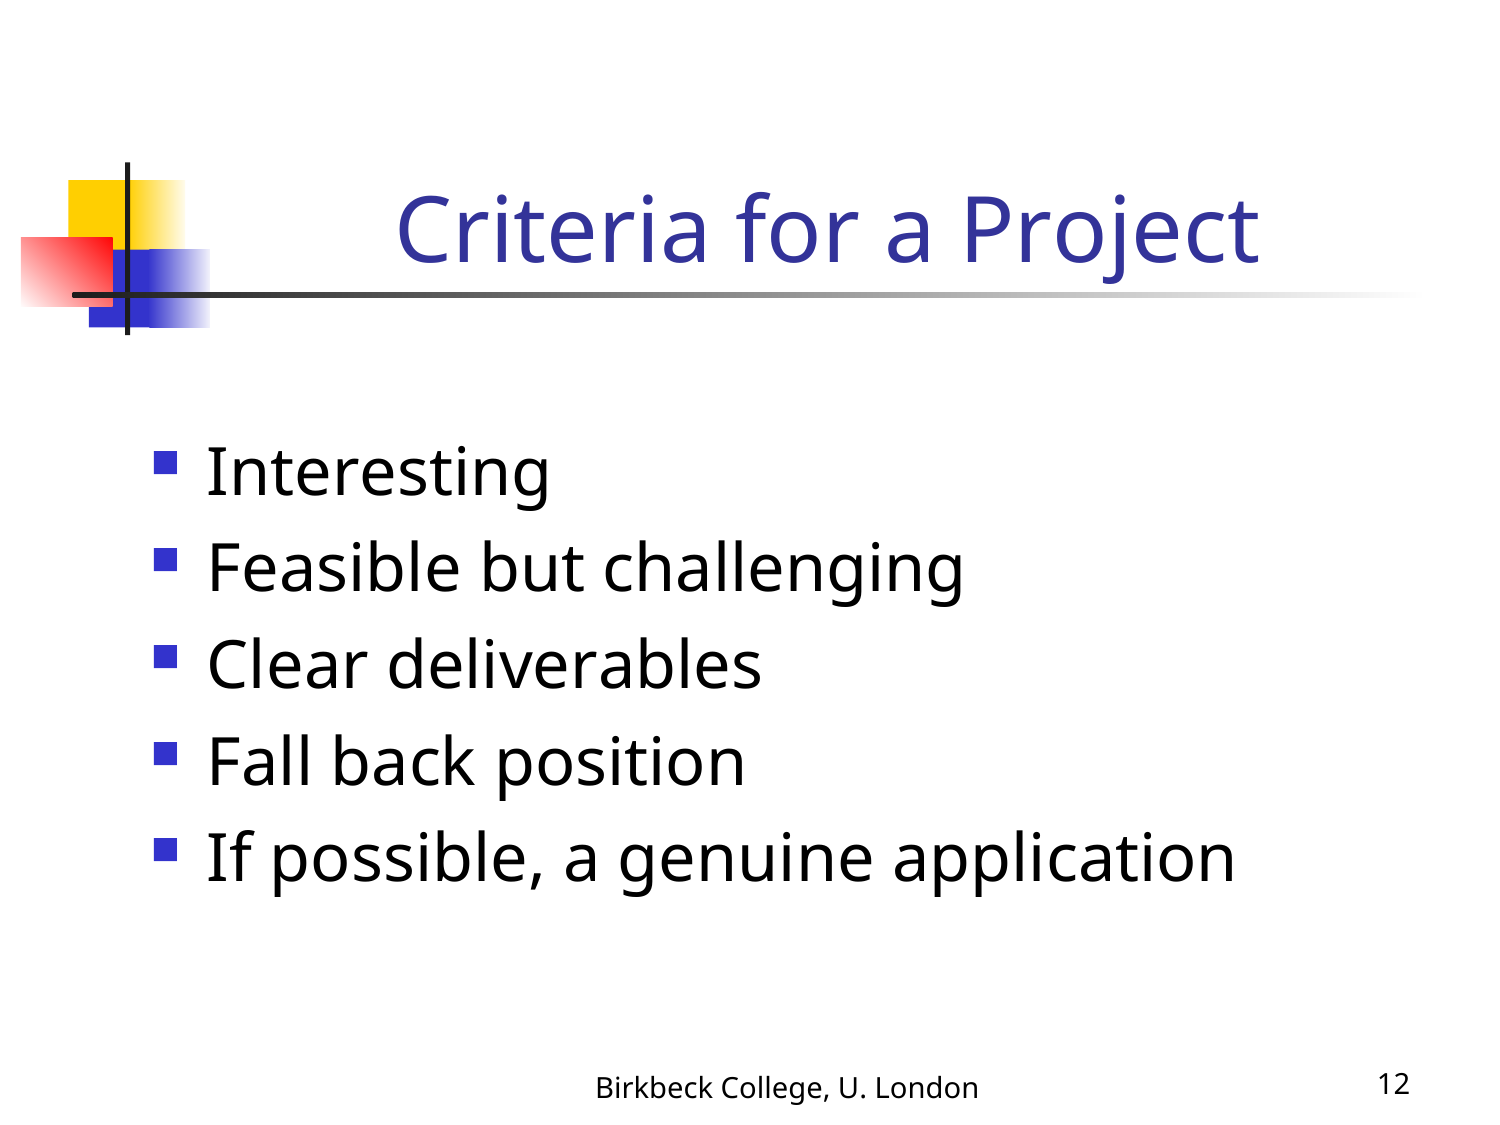

# Criteria for a Project
Interesting
Feasible but challenging
Clear deliverables
Fall back position
If possible, a genuine application
Birkbeck College, U. London